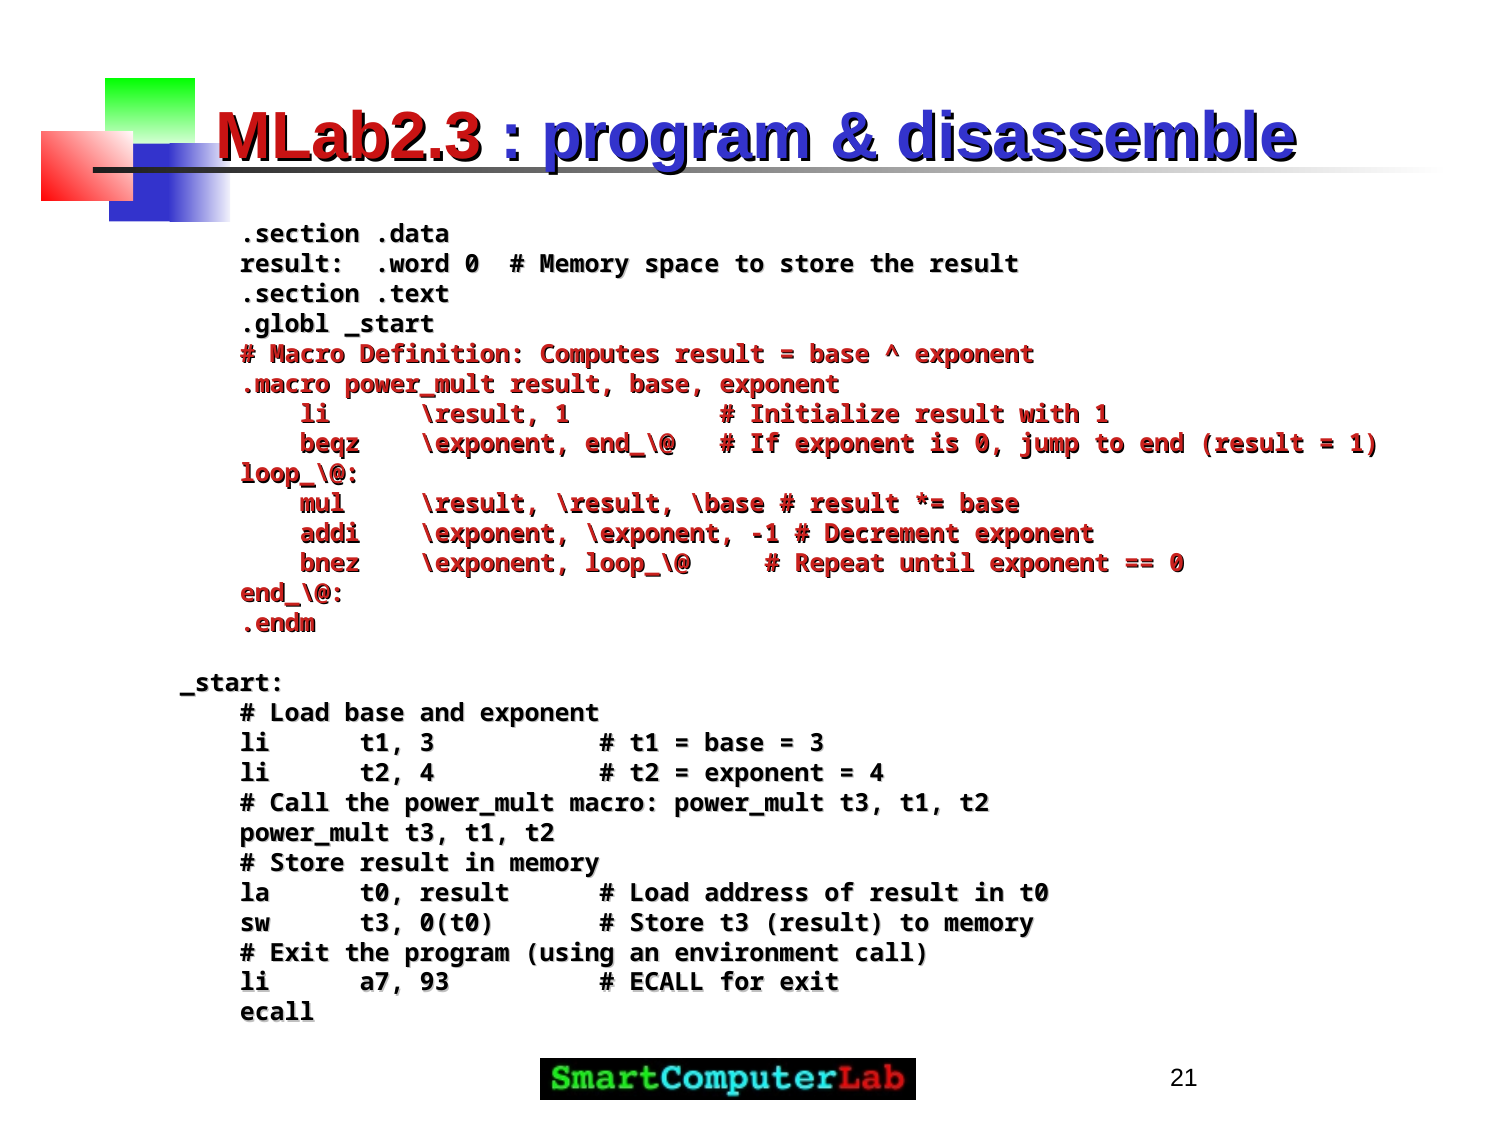

# MLab2.3 : program & disassemble
 .section .data
 result: .word 0 # Memory space to store the result
 .section .text
 .globl _start
 # Macro Definition: Computes result = base ^ exponent
 .macro power_mult result, base, exponent
 li \result, 1 # Initialize result with 1
 beqz \exponent, end_\@ # If exponent is 0, jump to end (result = 1)
 loop_\@:
 mul \result, \result, \base # result *= base
 addi \exponent, \exponent, -1 # Decrement exponent
 bnez \exponent, loop_\@ # Repeat until exponent == 0
 end_\@:
 .endm
_start:
 # Load base and exponent
 li t1, 3 # t1 = base = 3
 li t2, 4 # t2 = exponent = 4
 # Call the power_mult macro: power_mult t3, t1, t2
 power_mult t3, t1, t2
 # Store result in memory
 la t0, result # Load address of result in t0
 sw t3, 0(t0) # Store t3 (result) to memory
 # Exit the program (using an environment call)
 li a7, 93 # ECALL for exit
 ecall
21